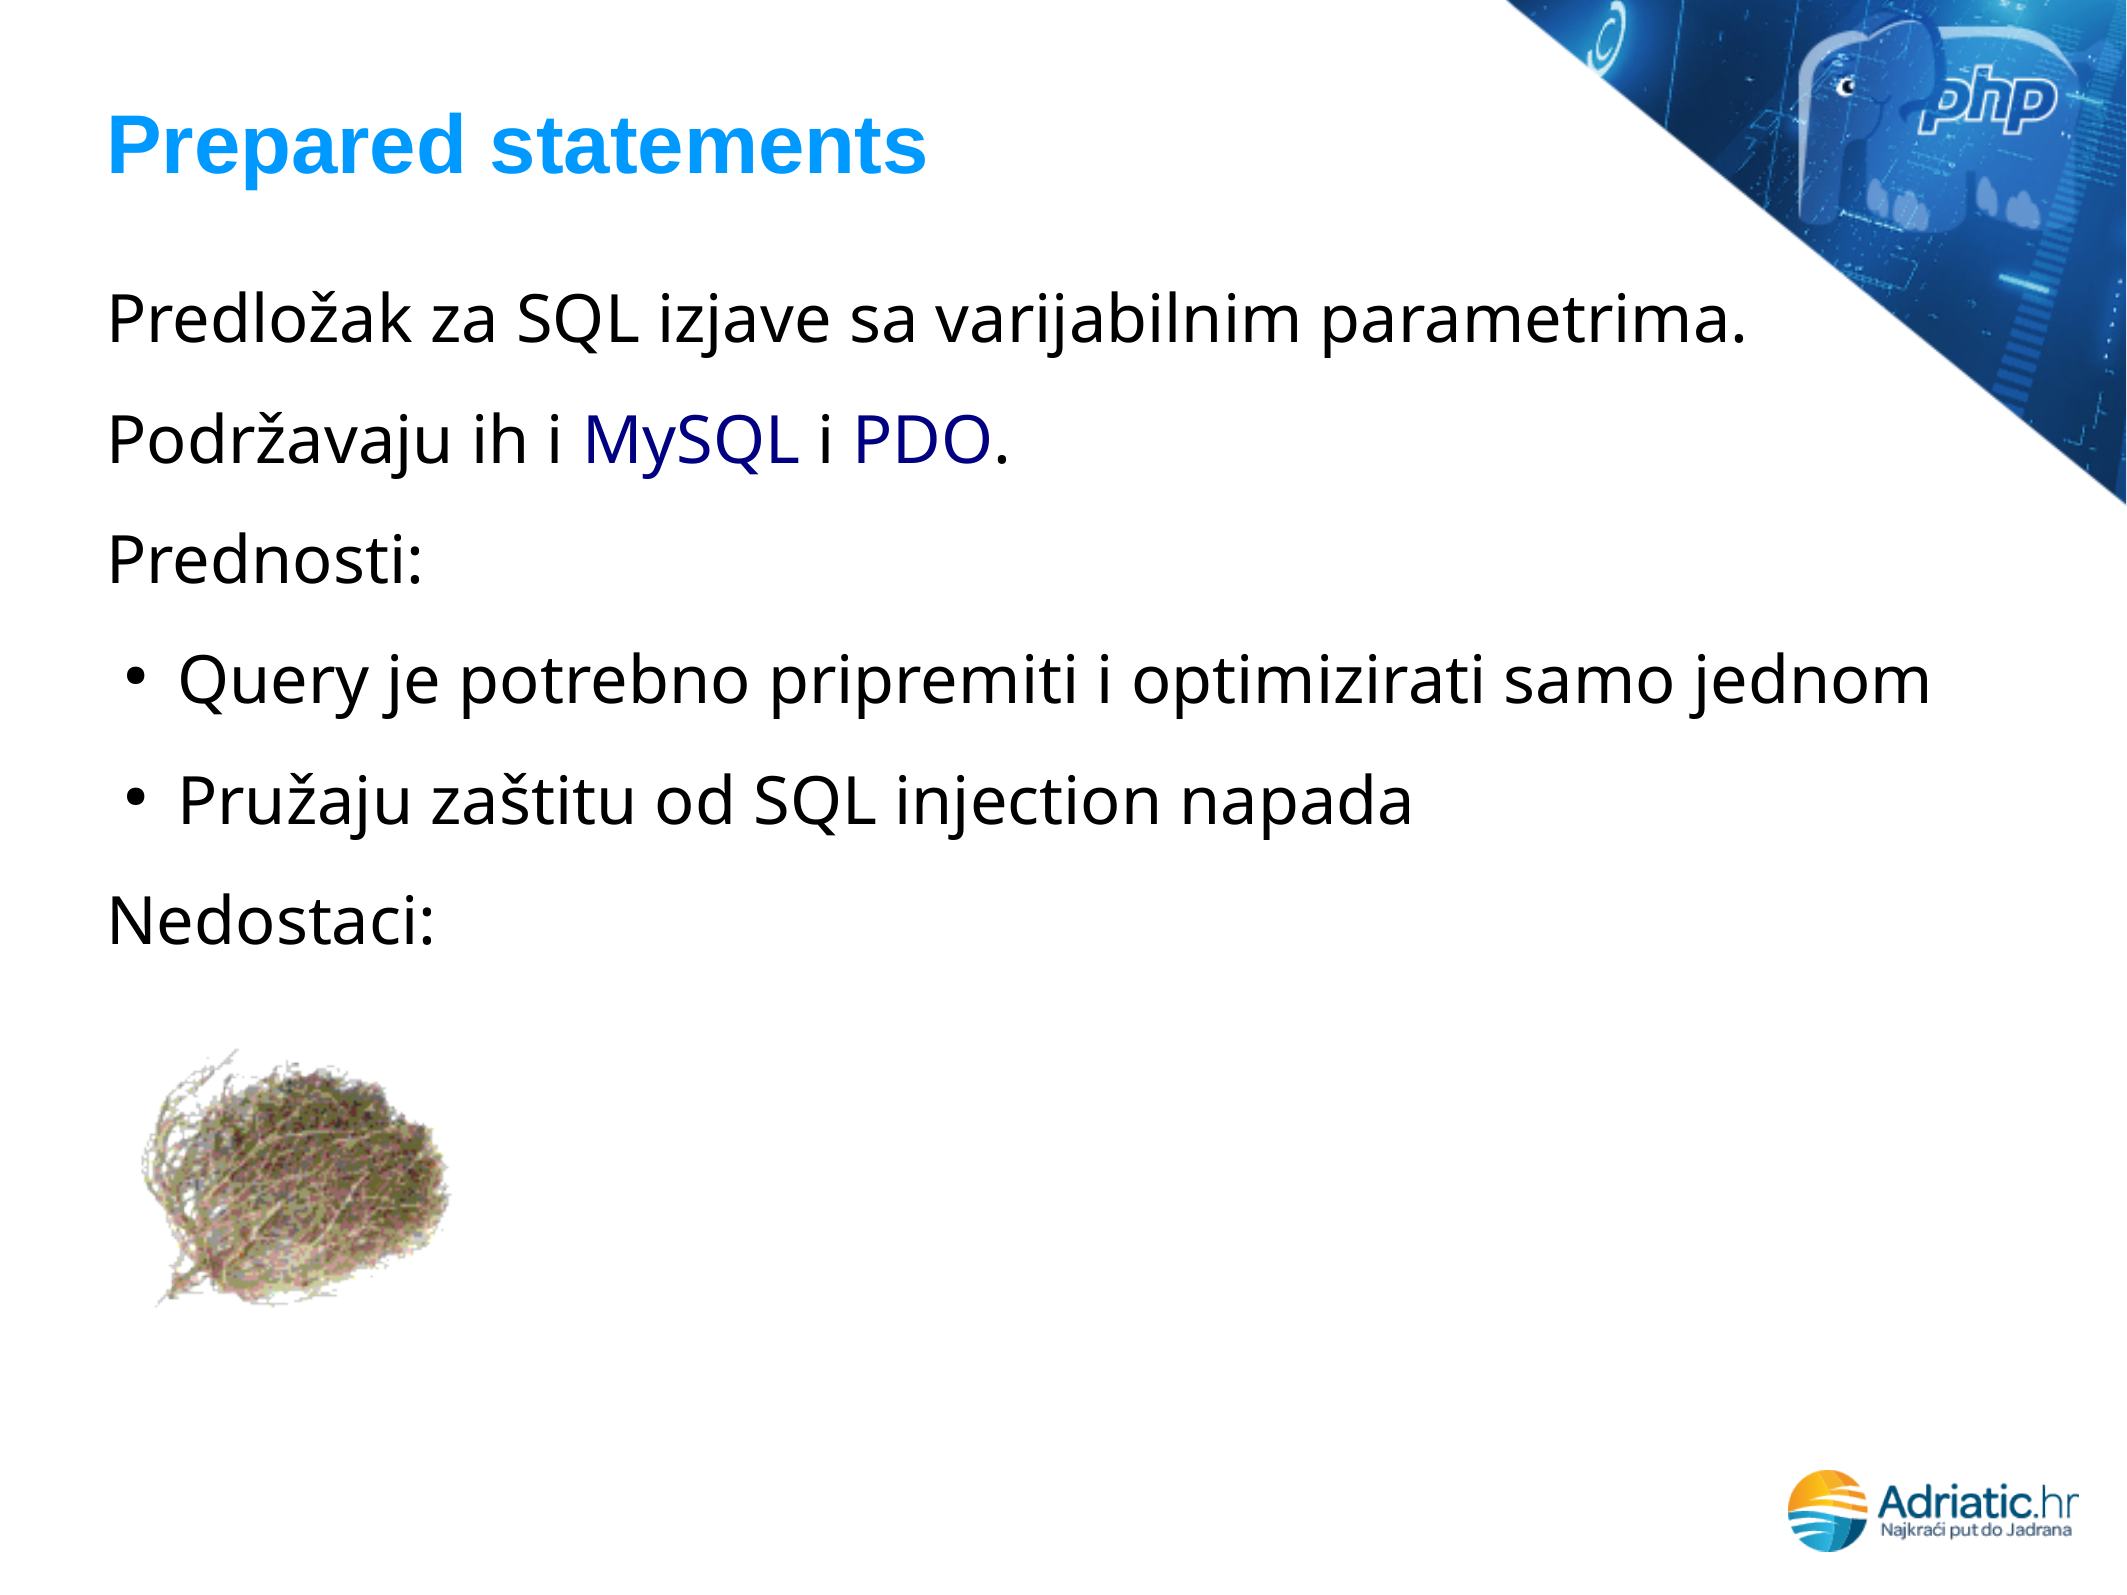

# Prepared statements
Predložak za SQL izjave sa varijabilnim parametrima.
Podržavaju ih i MySQL i PDO.
Prednosti:
Query je potrebno pripremiti i optimizirati samo jednom
Pružaju zaštitu od SQL injection napada
Nedostaci: